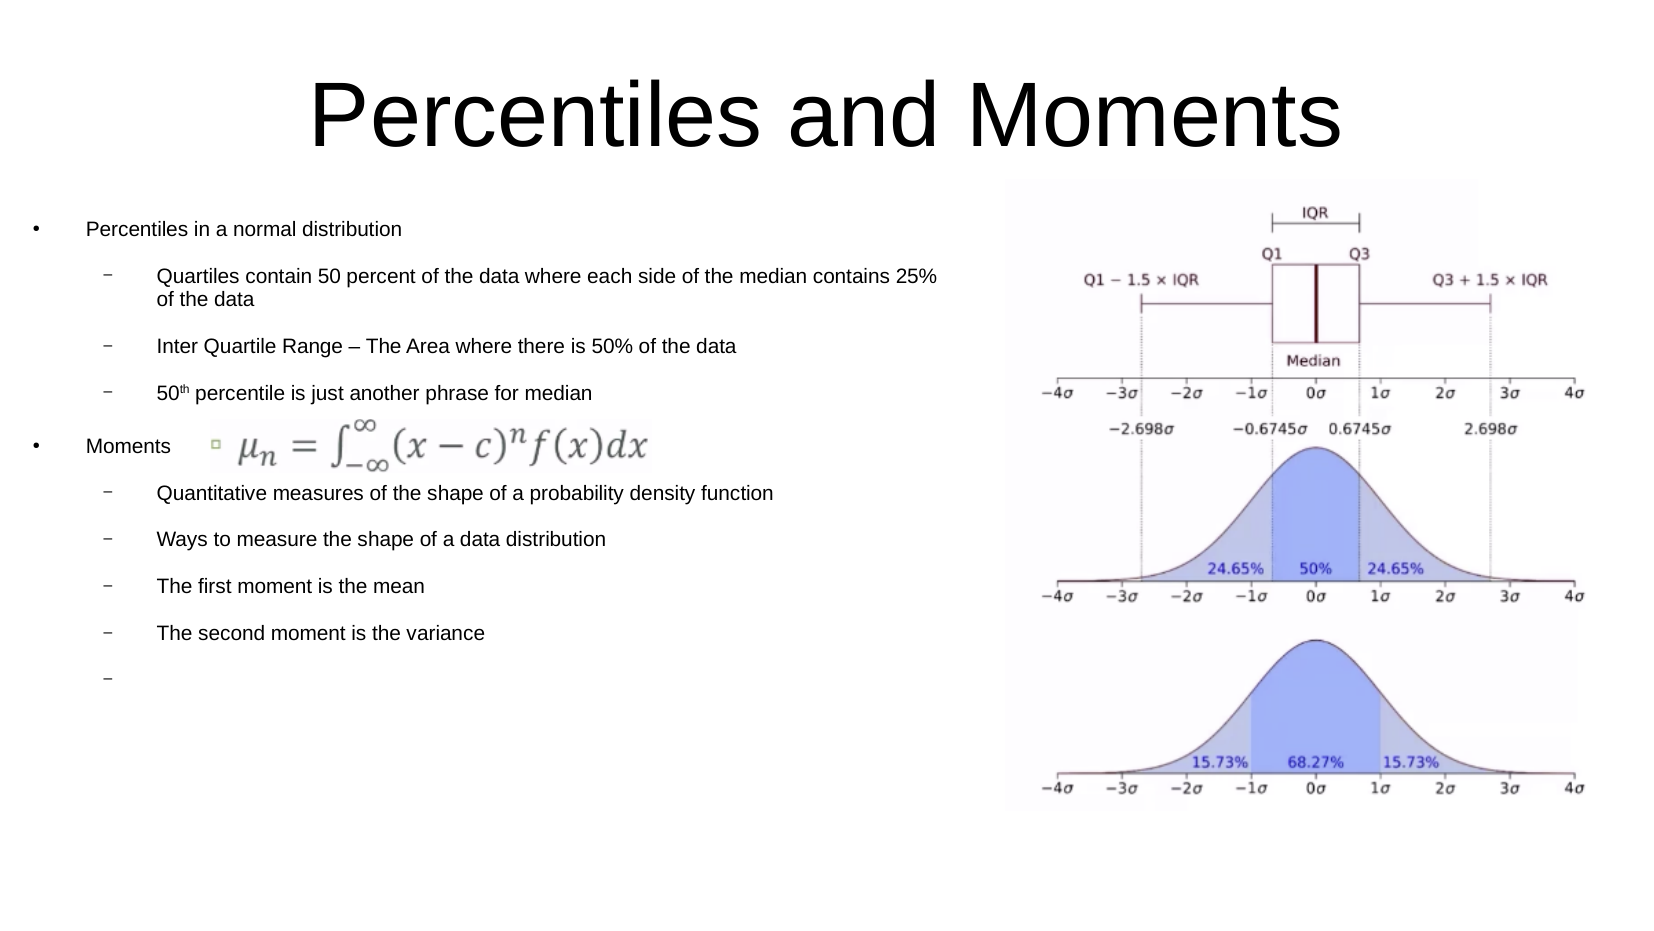

# Percentiles and Moments
Percentiles in a normal distribution
Quartiles contain 50 percent of the data where each side of the median contains 25%
of the data
Inter Quartile Range – The Area where there is 50% of the data
50th percentile is just another phrase for median
Moments
Quantitative measures of the shape of a probability density function
Ways to measure the shape of a data distribution
The first moment is the mean
The second moment is the variance